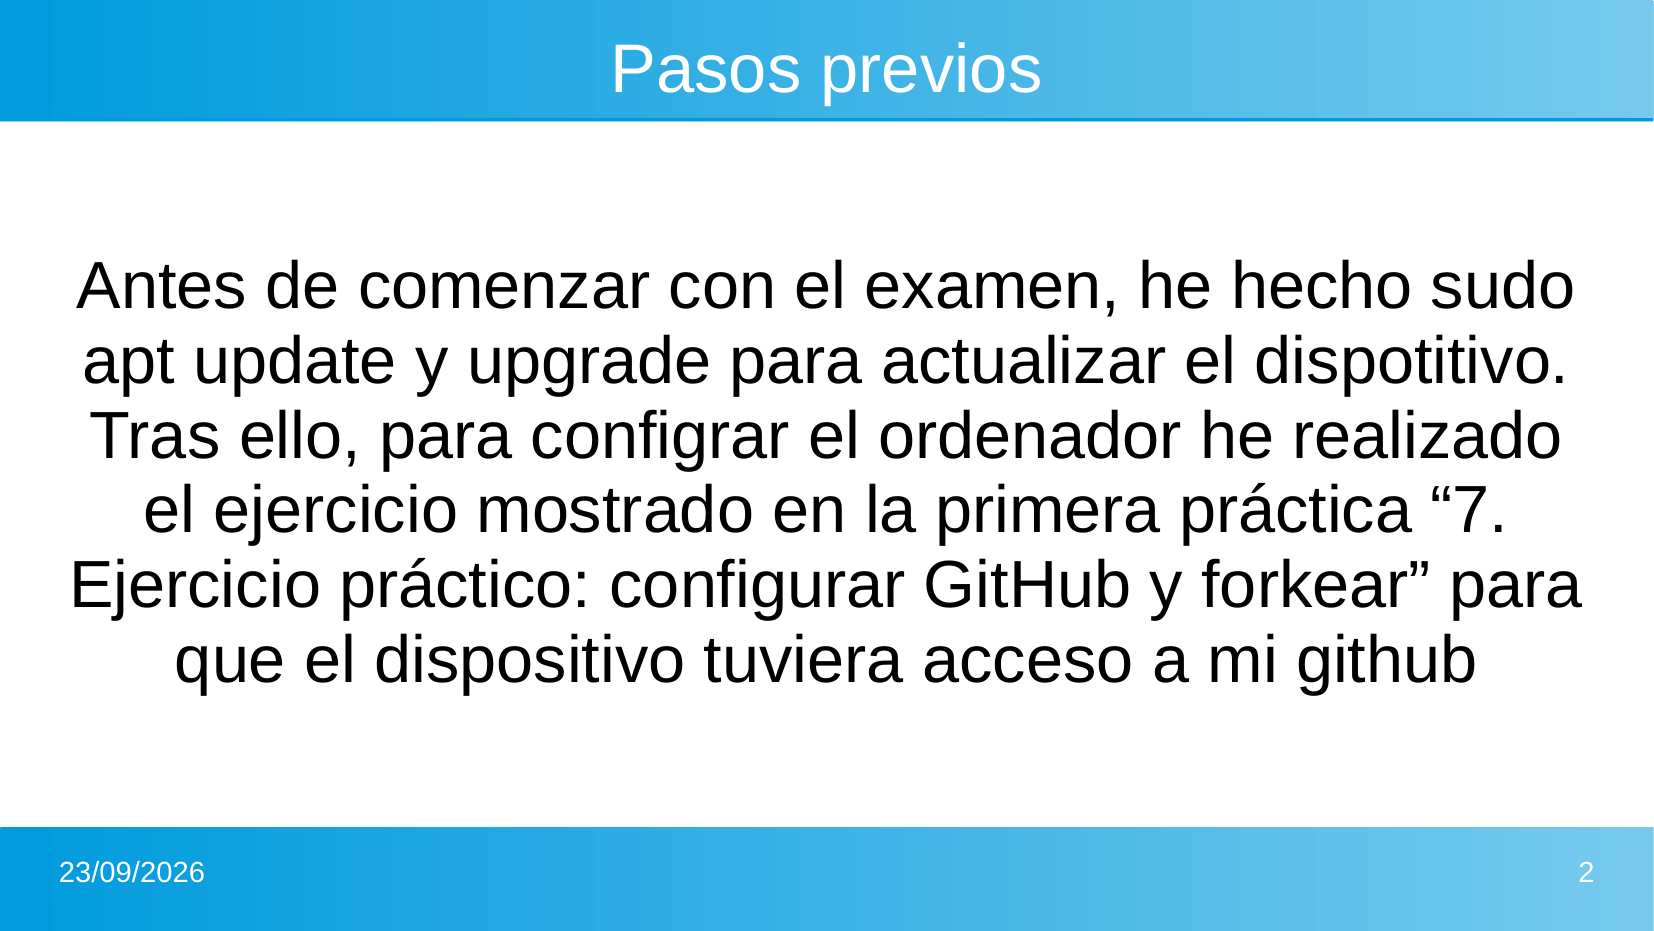

# Pasos previos
Antes de comenzar con el examen, he hecho sudo apt update y upgrade para actualizar el dispotitivo. Tras ello, para configrar el ordenador he realizado el ejercicio mostrado en la primera práctica “7. Ejercicio práctico: configurar GitHub y forkear” para que el dispositivo tuviera acceso a mi github
2